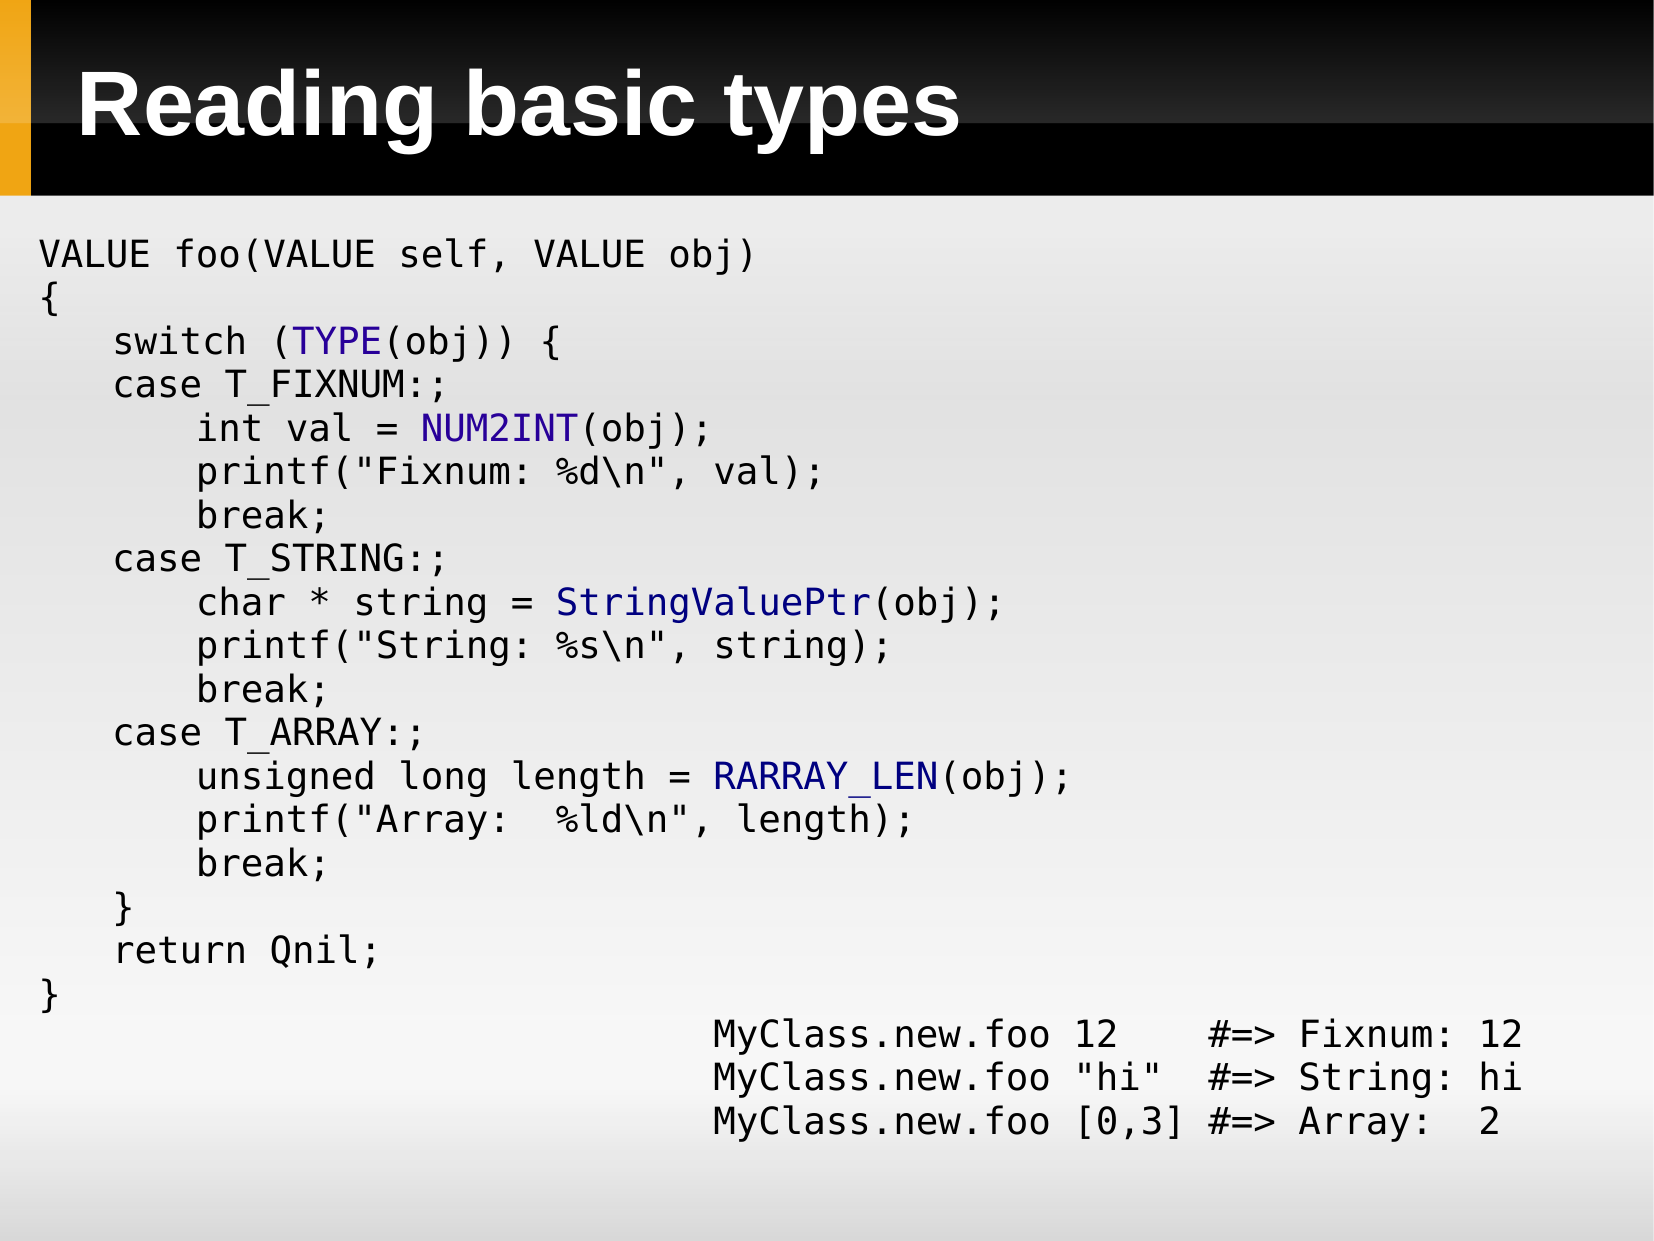

# Reading basic types
VALUE foo(VALUE self, VALUE obj)
{
	switch (TYPE(obj)) {
	case T_FIXNUM:;
 int val = NUM2INT(obj);
 printf("Fixnum: %d\n", val);
 break;
	case T_STRING:;
 char * string = StringValuePtr(obj);
 printf("String: %s\n", string);
 break;
	case T_ARRAY:;
 unsigned long length = RARRAY_LEN(obj);
 printf("Array: %ld\n", length);
 break;
	}
	return Qnil;
}
MyClass.new.foo 12 #=> Fixnum: 12
MyClass.new.foo "hi" #=> String: hi
MyClass.new.foo [0,3] #=> Array: 2